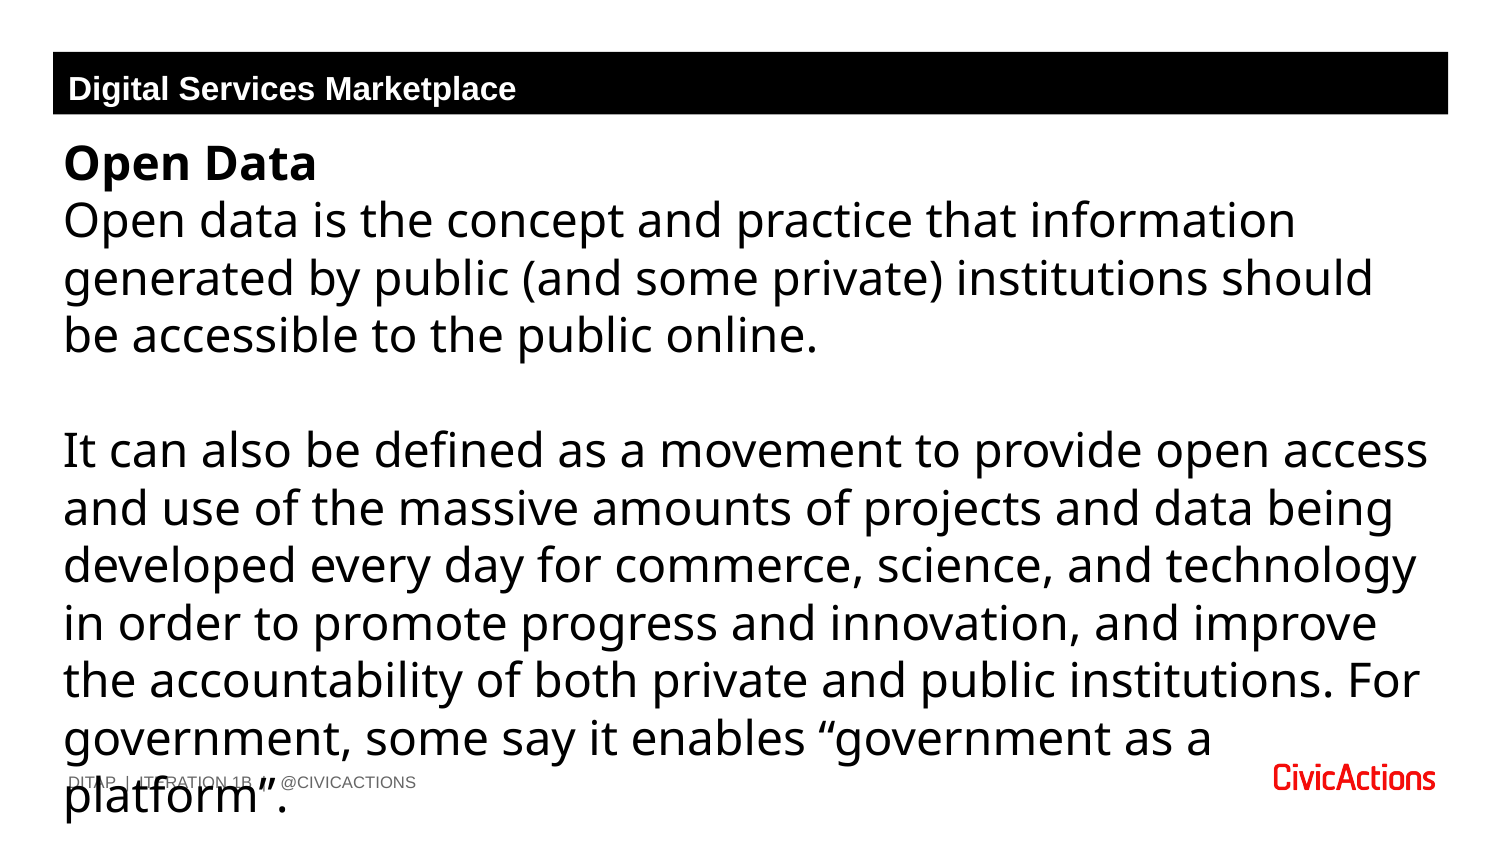

Digital Services Marketplace
Open Data
Open data is the concept and practice that information generated by public (and some private) institutions should be accessible to the public online.
It can also be defined as a movement to provide open access and use of the massive amounts of projects and data being developed every day for commerce, science, and technology in order to promote progress and innovation, and improve the accountability of both private and public institutions. For government, some say it enables “government as a platform”.